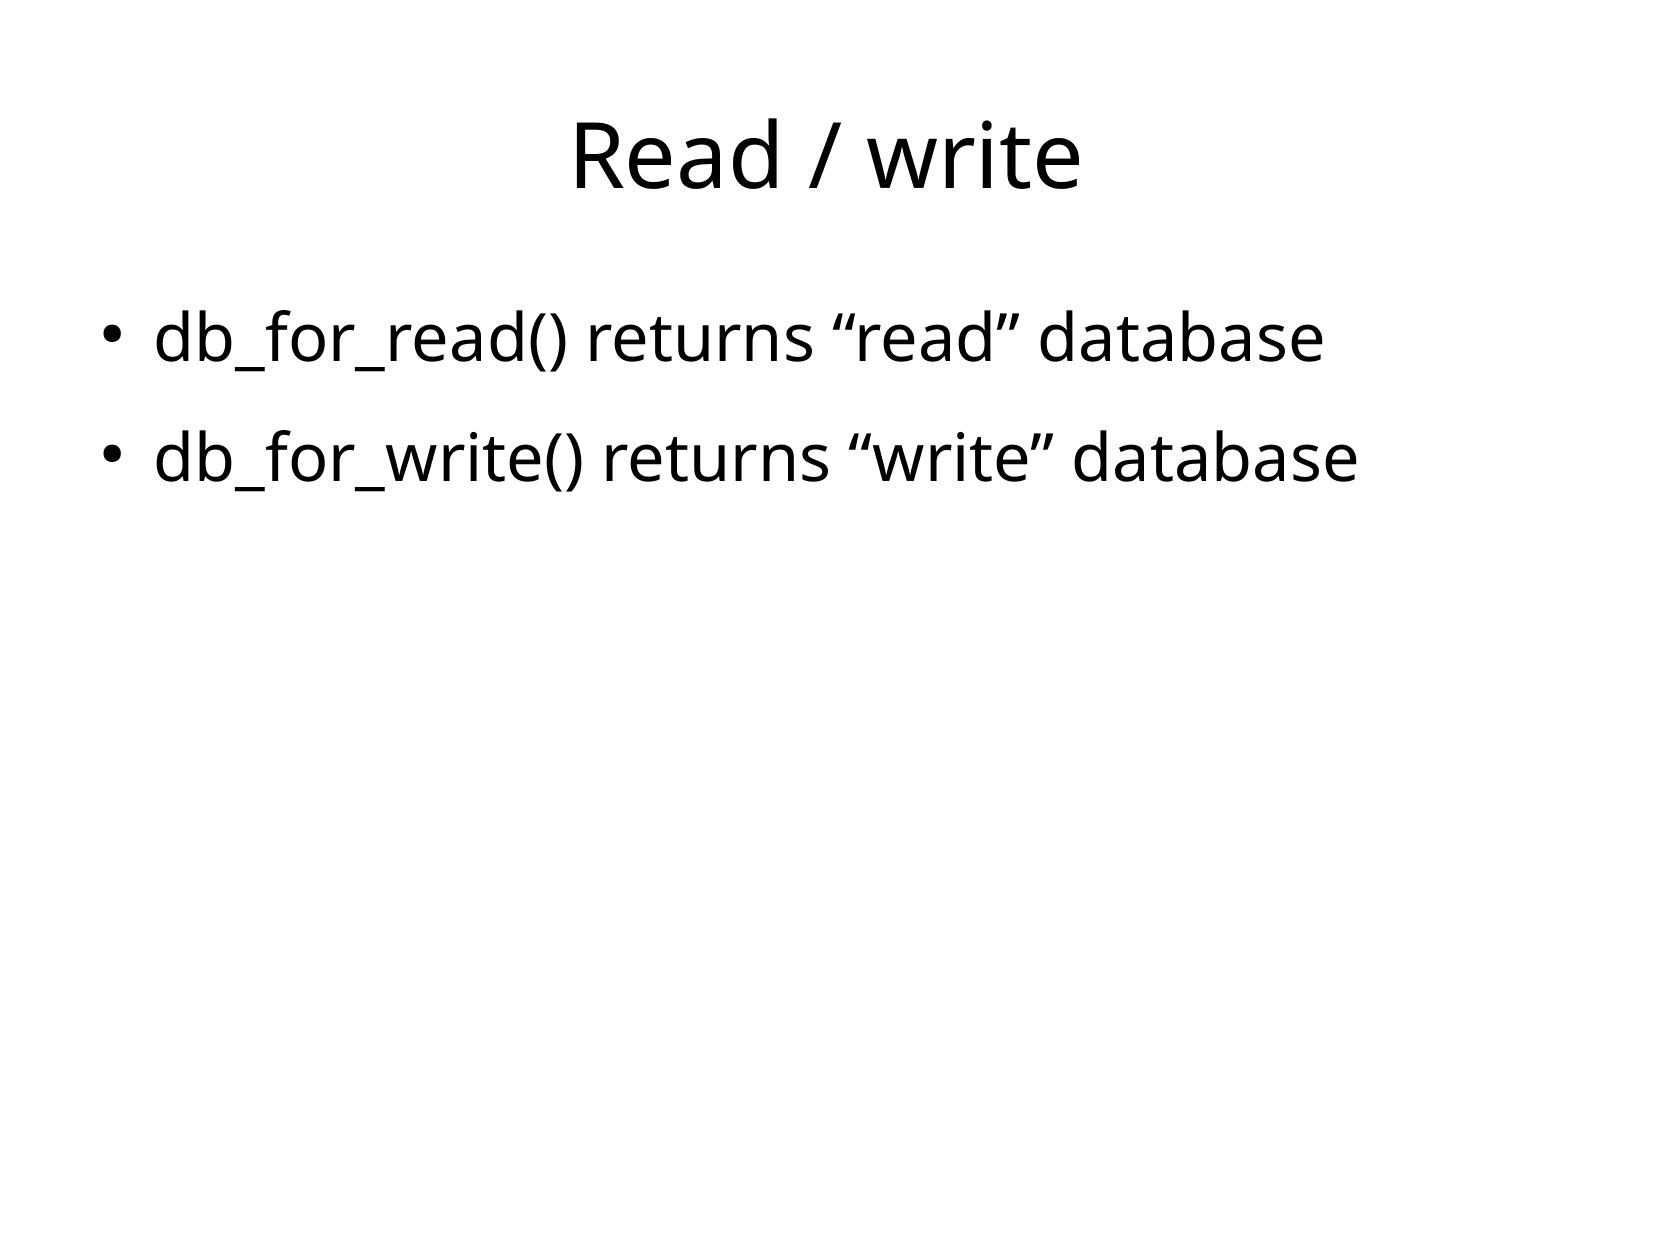

# Read / write
db_for_read() returns “read” database
db_for_write() returns “write” database